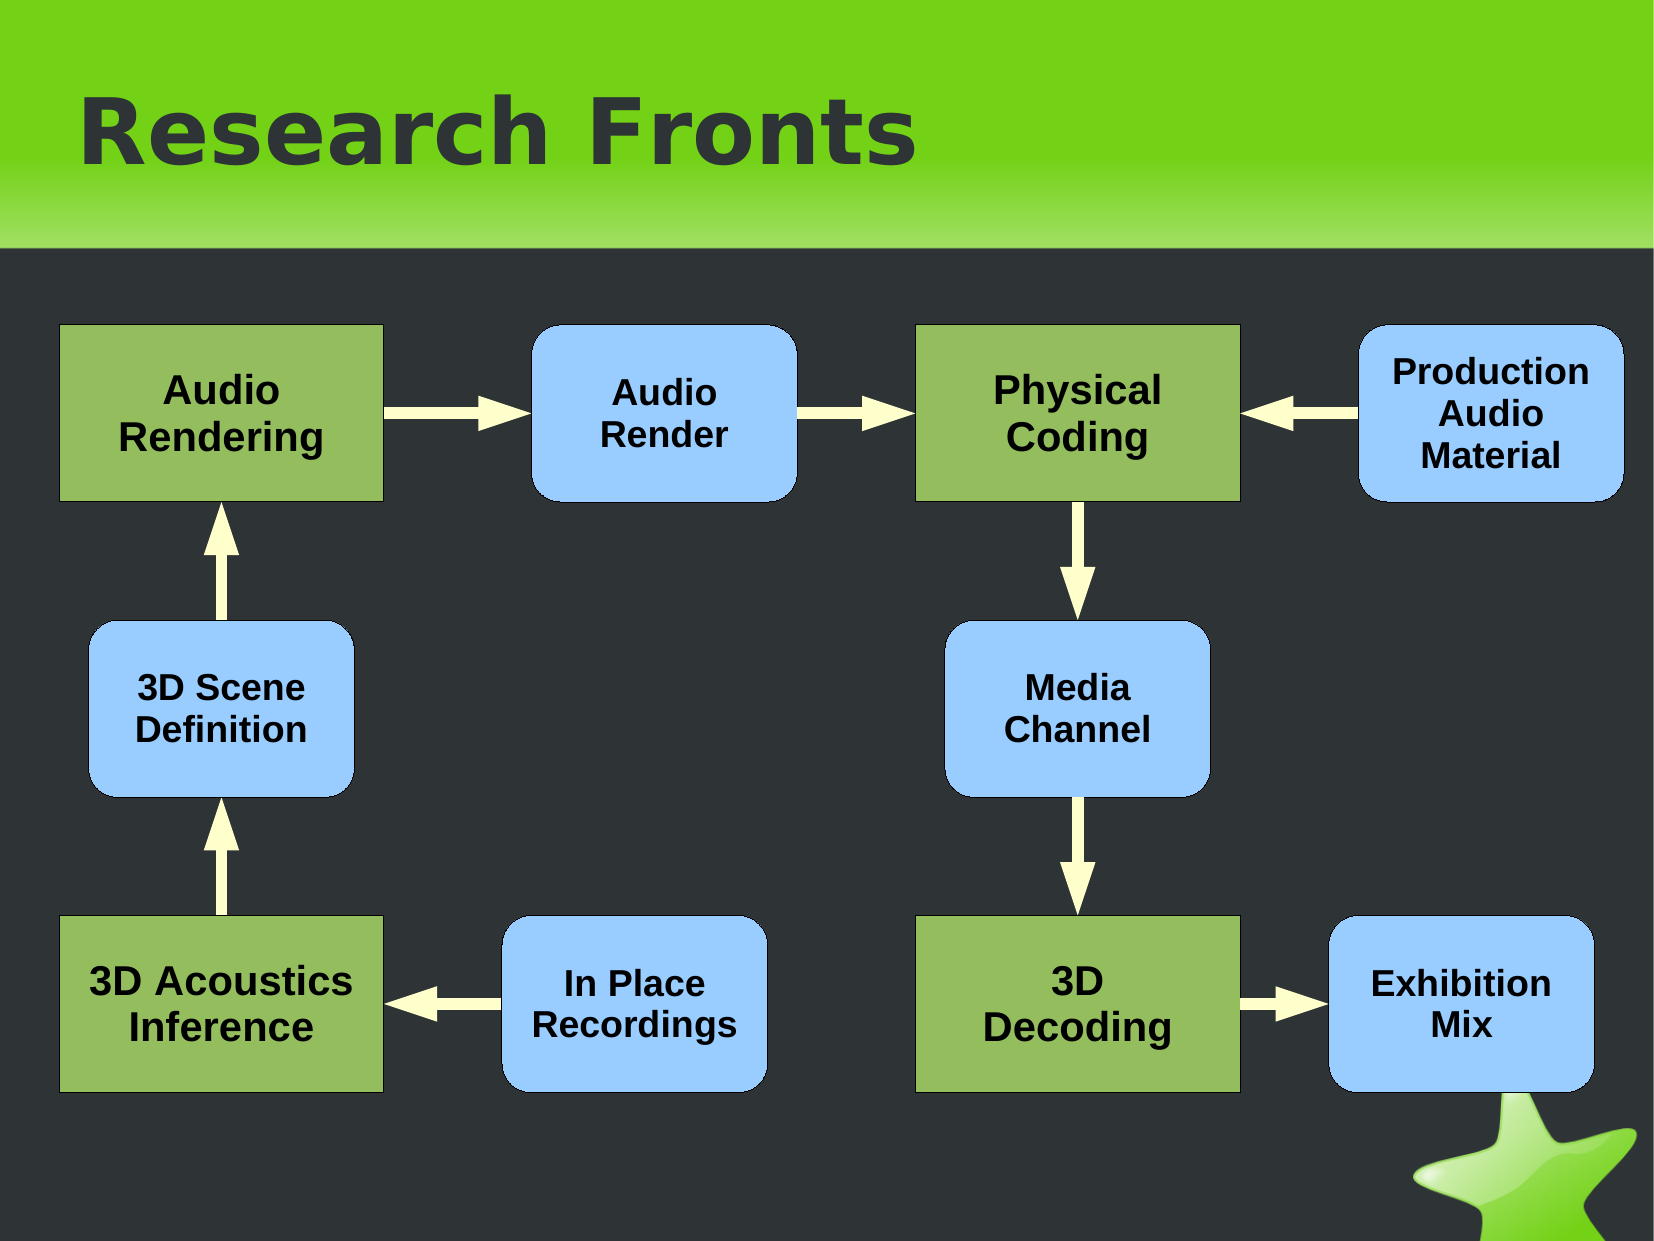

# Research Fronts
Audio
Rendering
Audio
Render
Physical
Coding
Production
Audio
Material
3D Scene
Definition
Media
Channel
3D Acoustics
Inference
In Place
Recordings
3D
Decoding
Exhibition
Mix